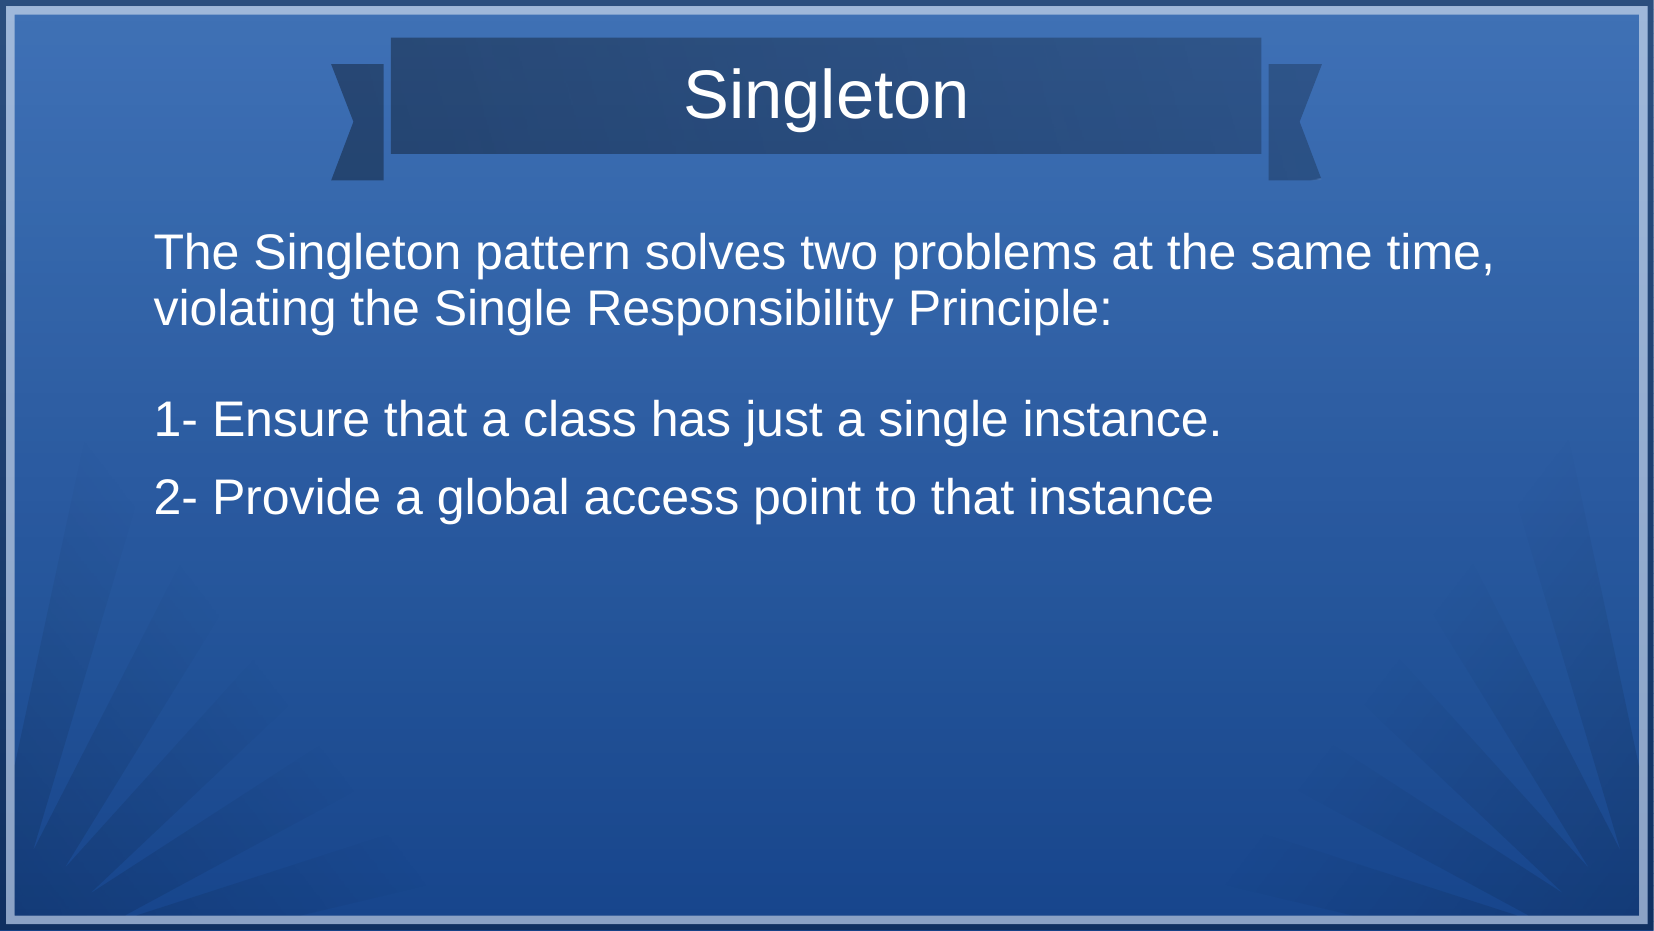

# Singleton
The Singleton pattern solves two problems at the same time, violating the Single Responsibility Principle:
1- Ensure that a class has just a single instance.
2- Provide a global access point to that instance